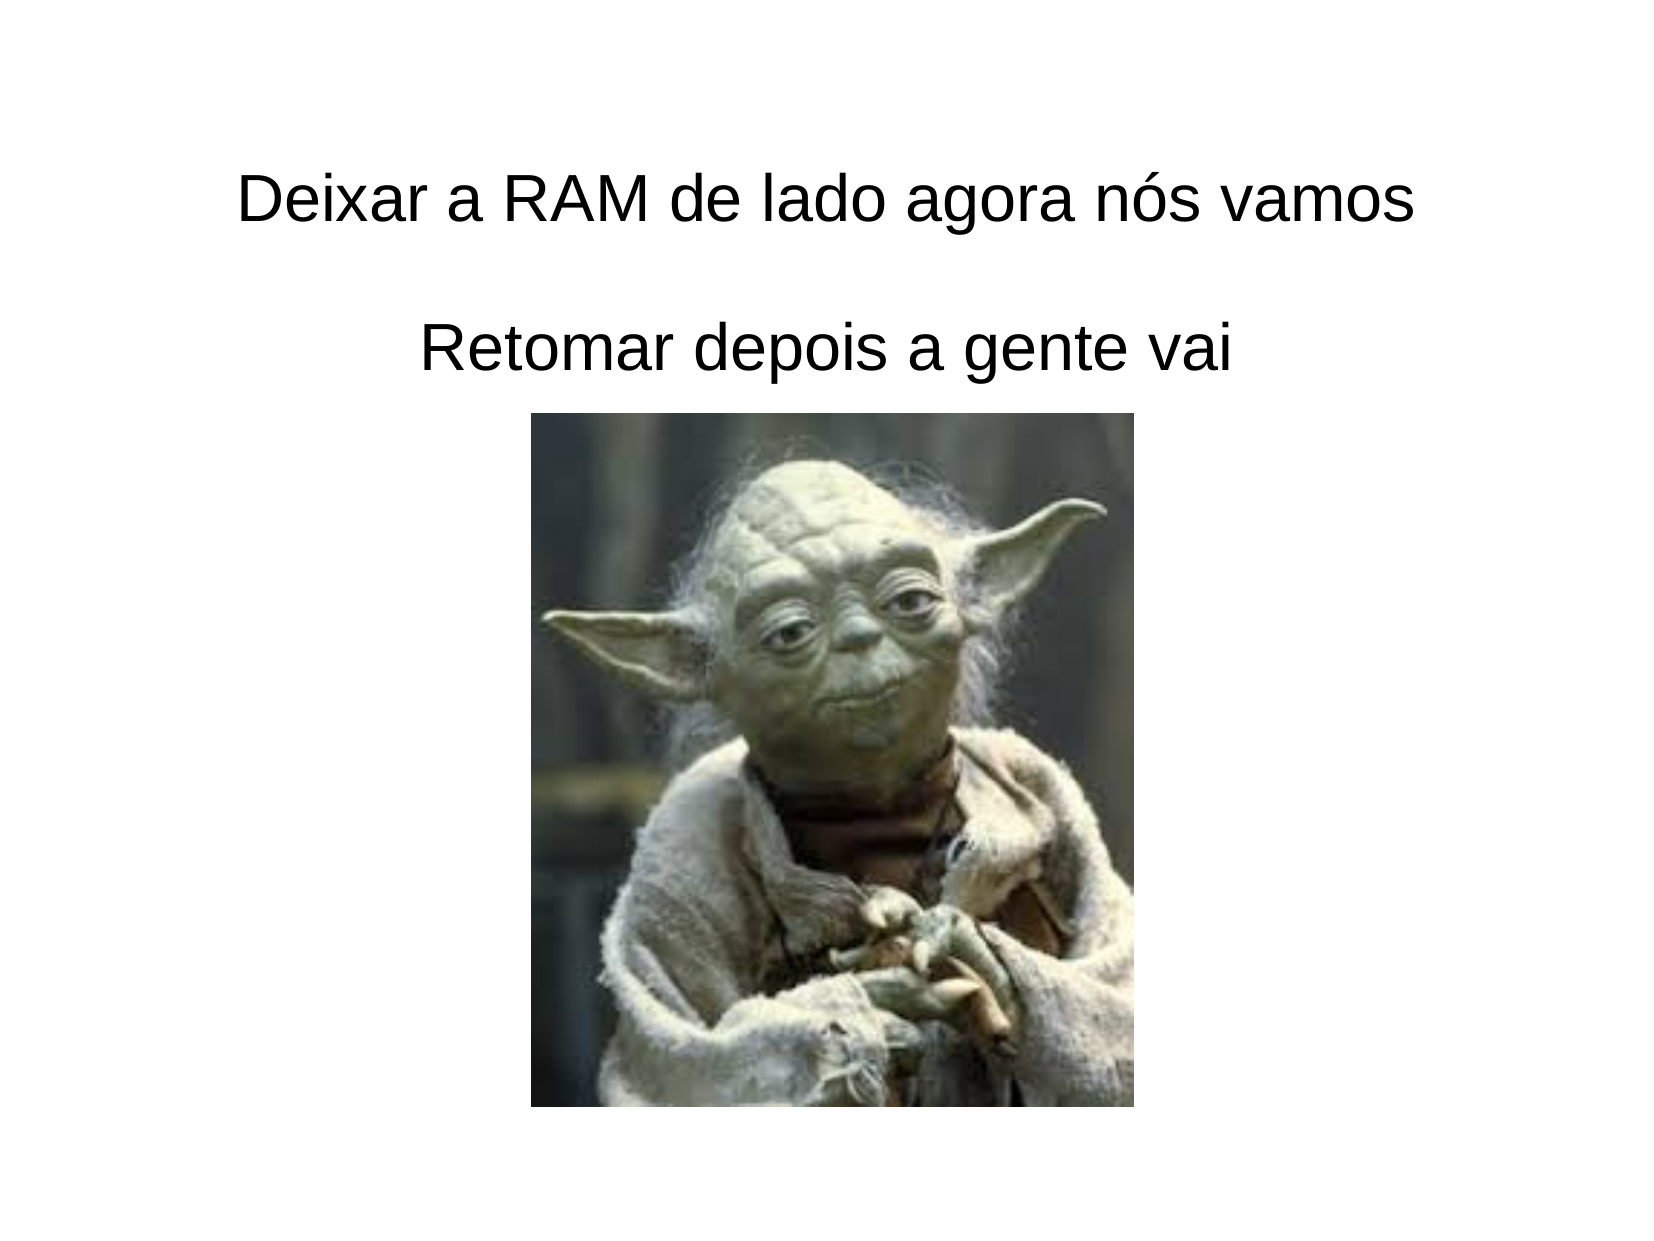

# Deixar a RAM de lado agora nós vamos
Retomar depois a gente vai